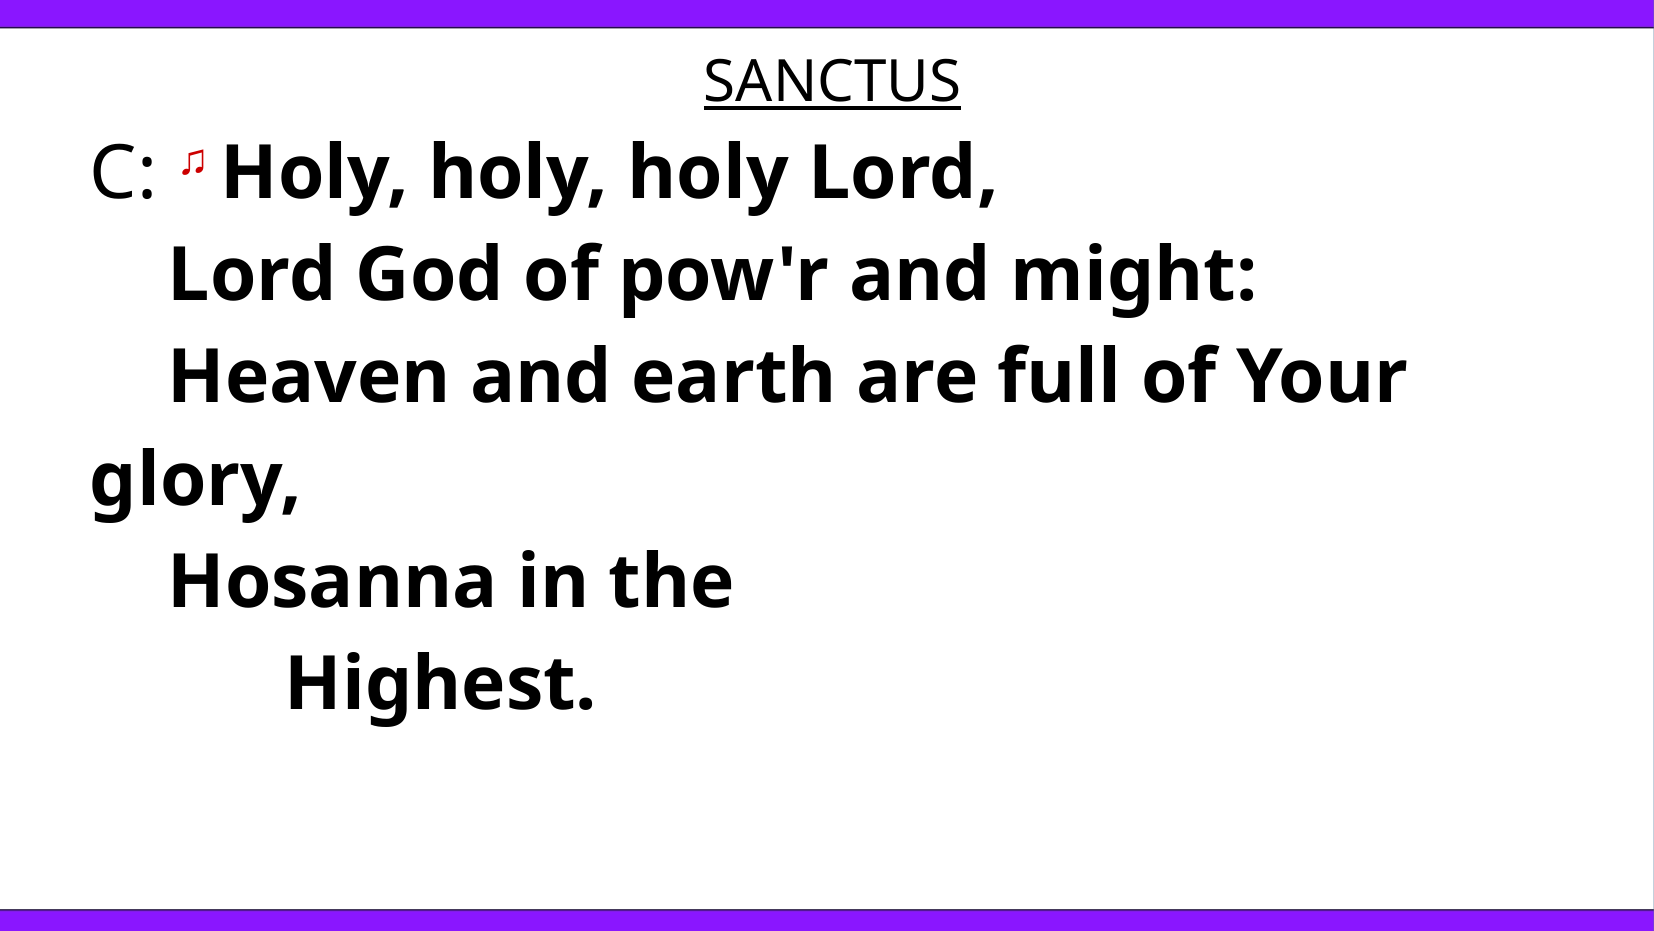

SANCTUS
C: ♫ Holy, holy, holy Lord,
 Lord God of pow'r and might:
 Heaven and earth are full of Your glory,
 Hosanna in the
 Highest.